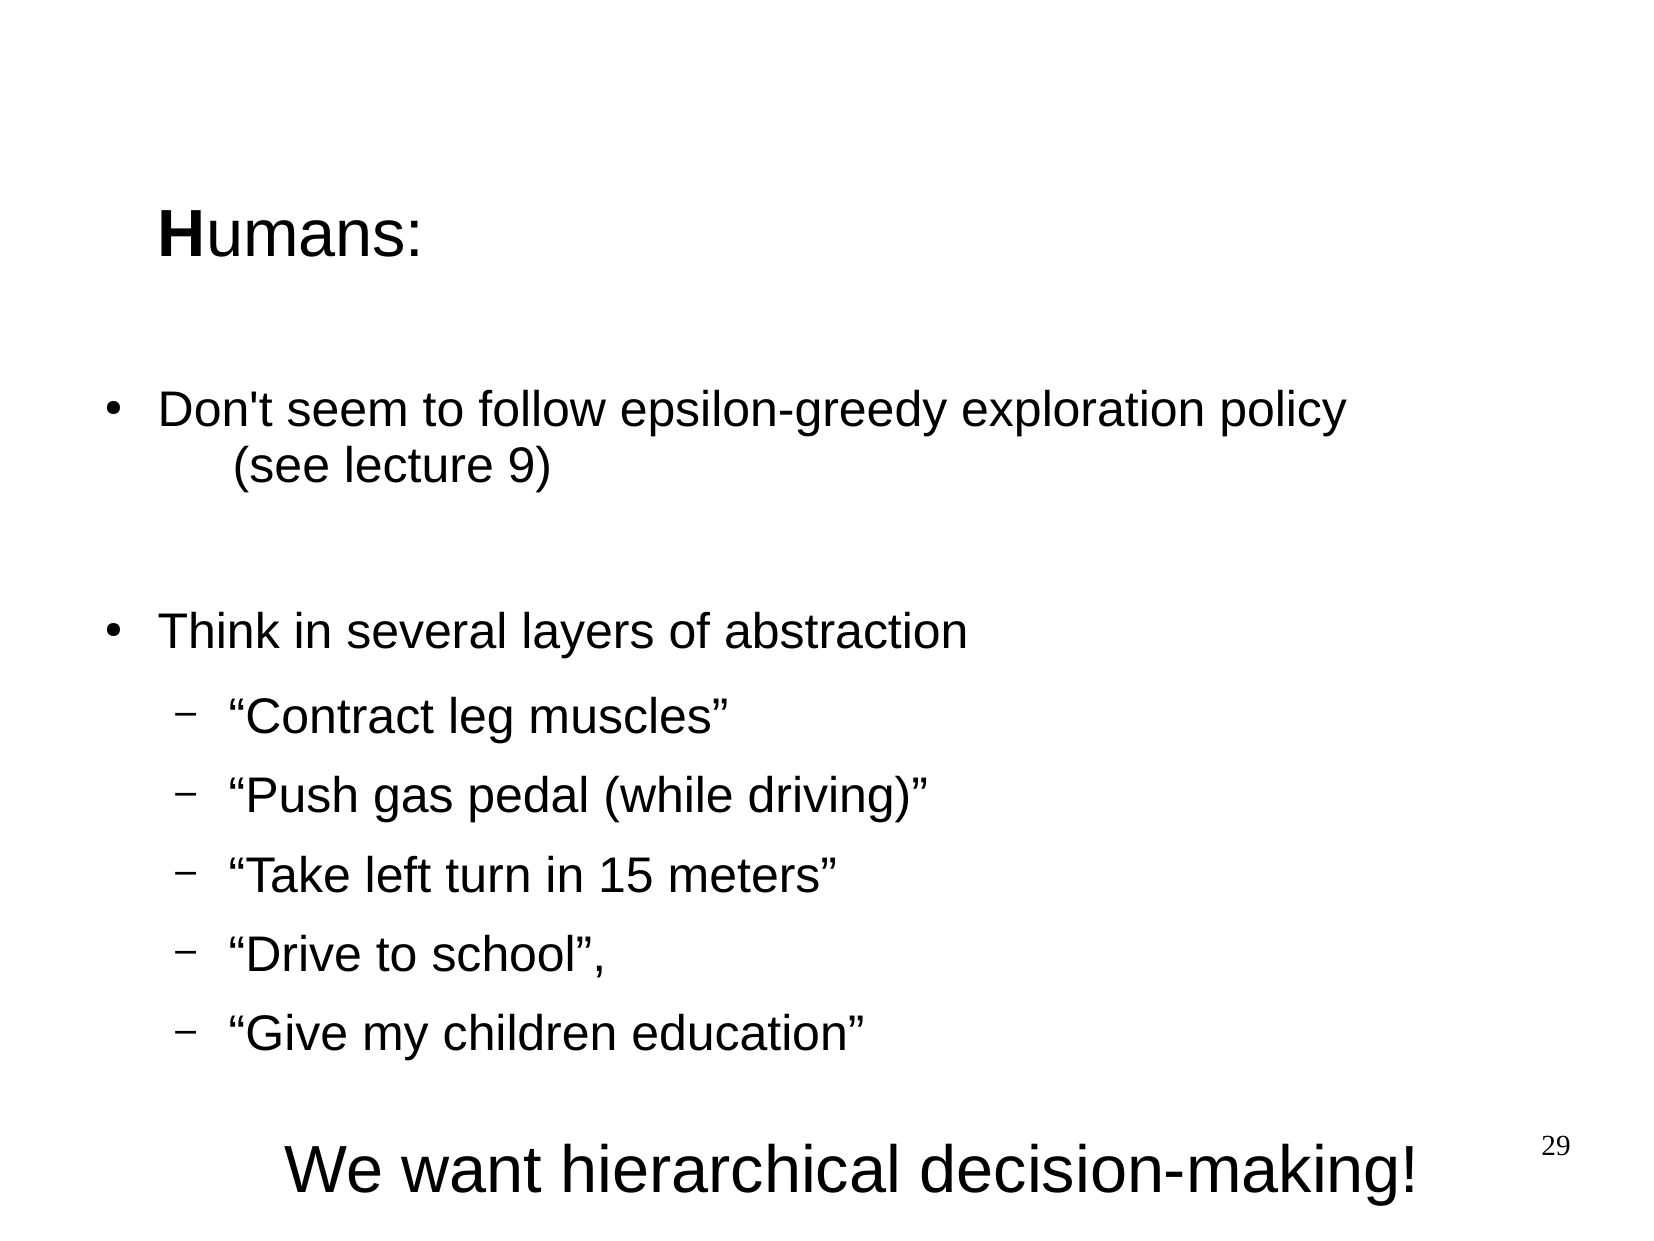

# Humans:
Don't seem to follow epsilon-greedy exploration policy
	(see lecture 9)
Think in several layers of abstraction
“Contract leg muscles”
“Push gas pedal (while driving)”
“Take left turn in 15 meters”
“Drive to school”,
“Give my children education”
We want hierarchical decision-making!
29